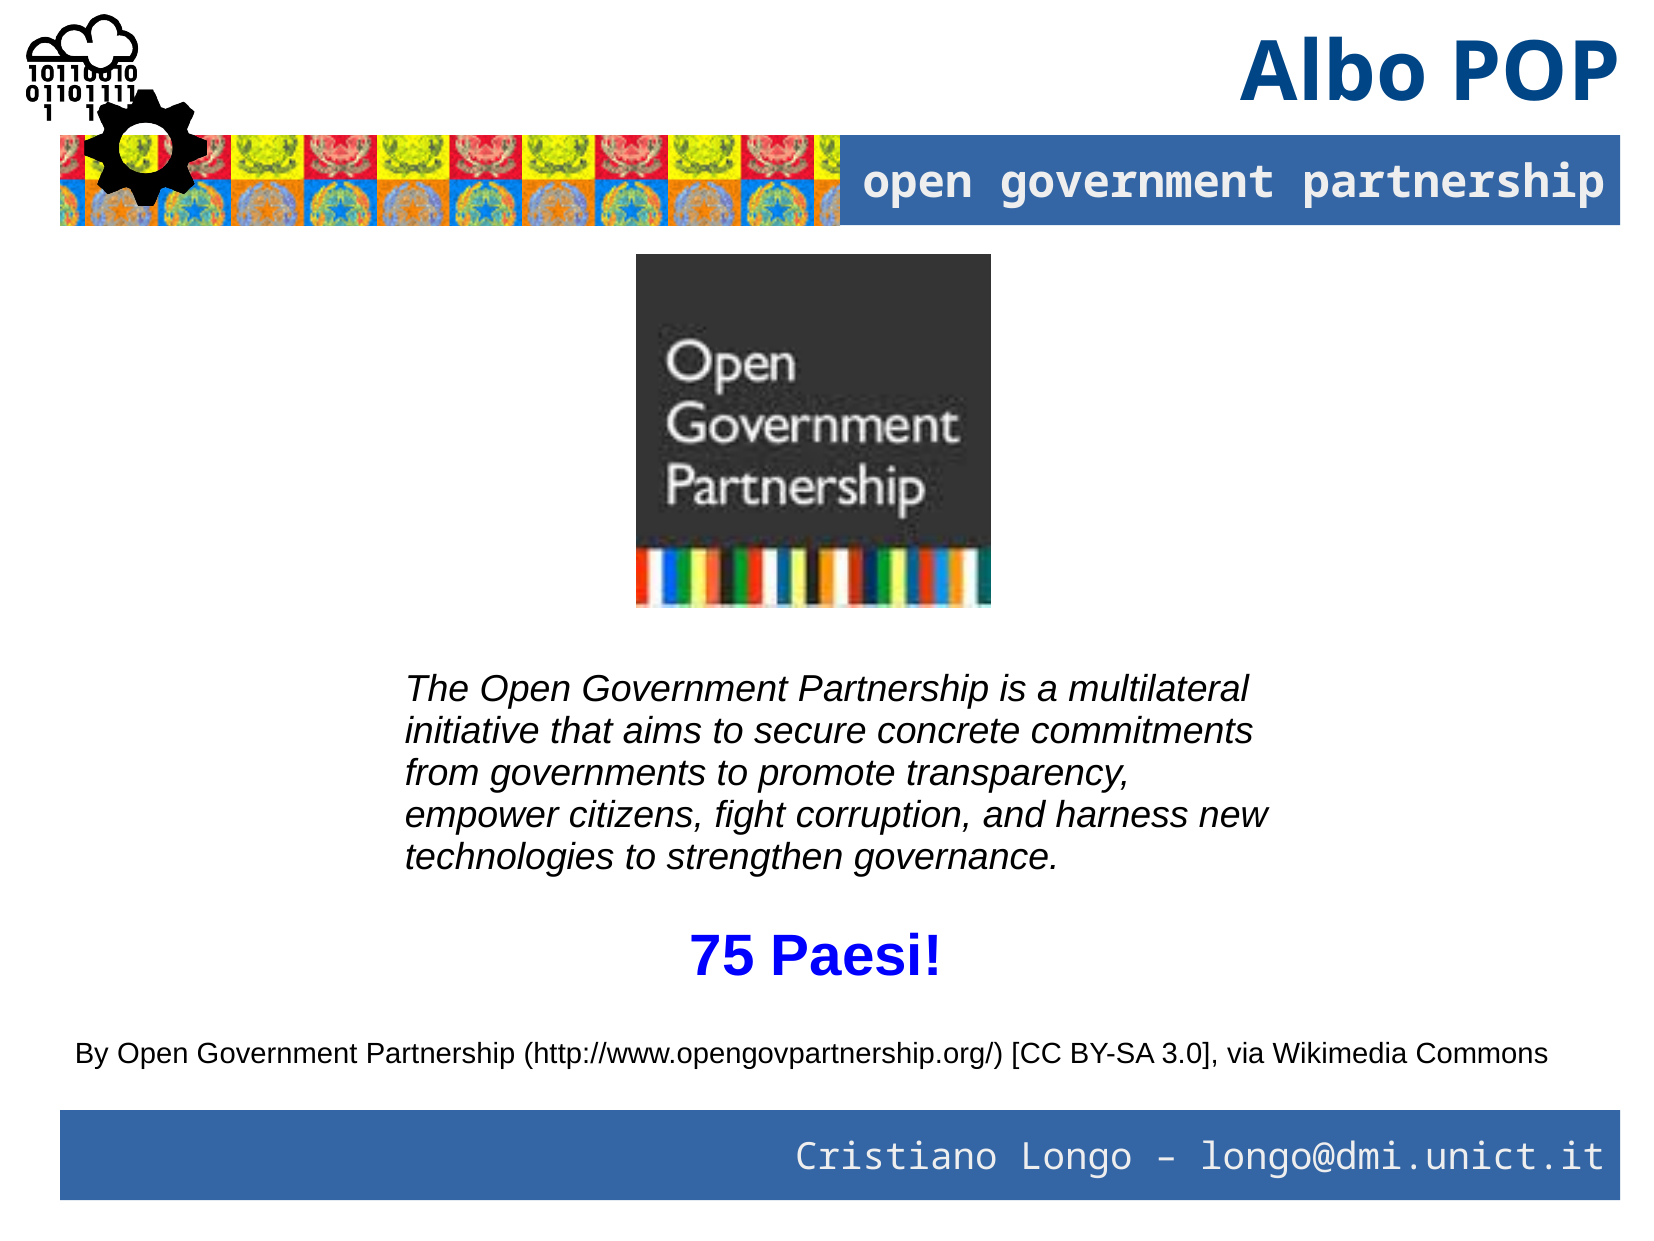

Albo POP
open government partnership
The Open Government Partnership is a multilateral initiative that aims to secure concrete commitments from governments to promote transparency, empower citizens, fight corruption, and harness new technologies to strengthen governance.
75 Paesi!
By Open Government Partnership (http://www.opengovpartnership.org/) [CC BY-SA 3.0], via Wikimedia Commons
Cristiano Longo – longo@dmi.unict.it